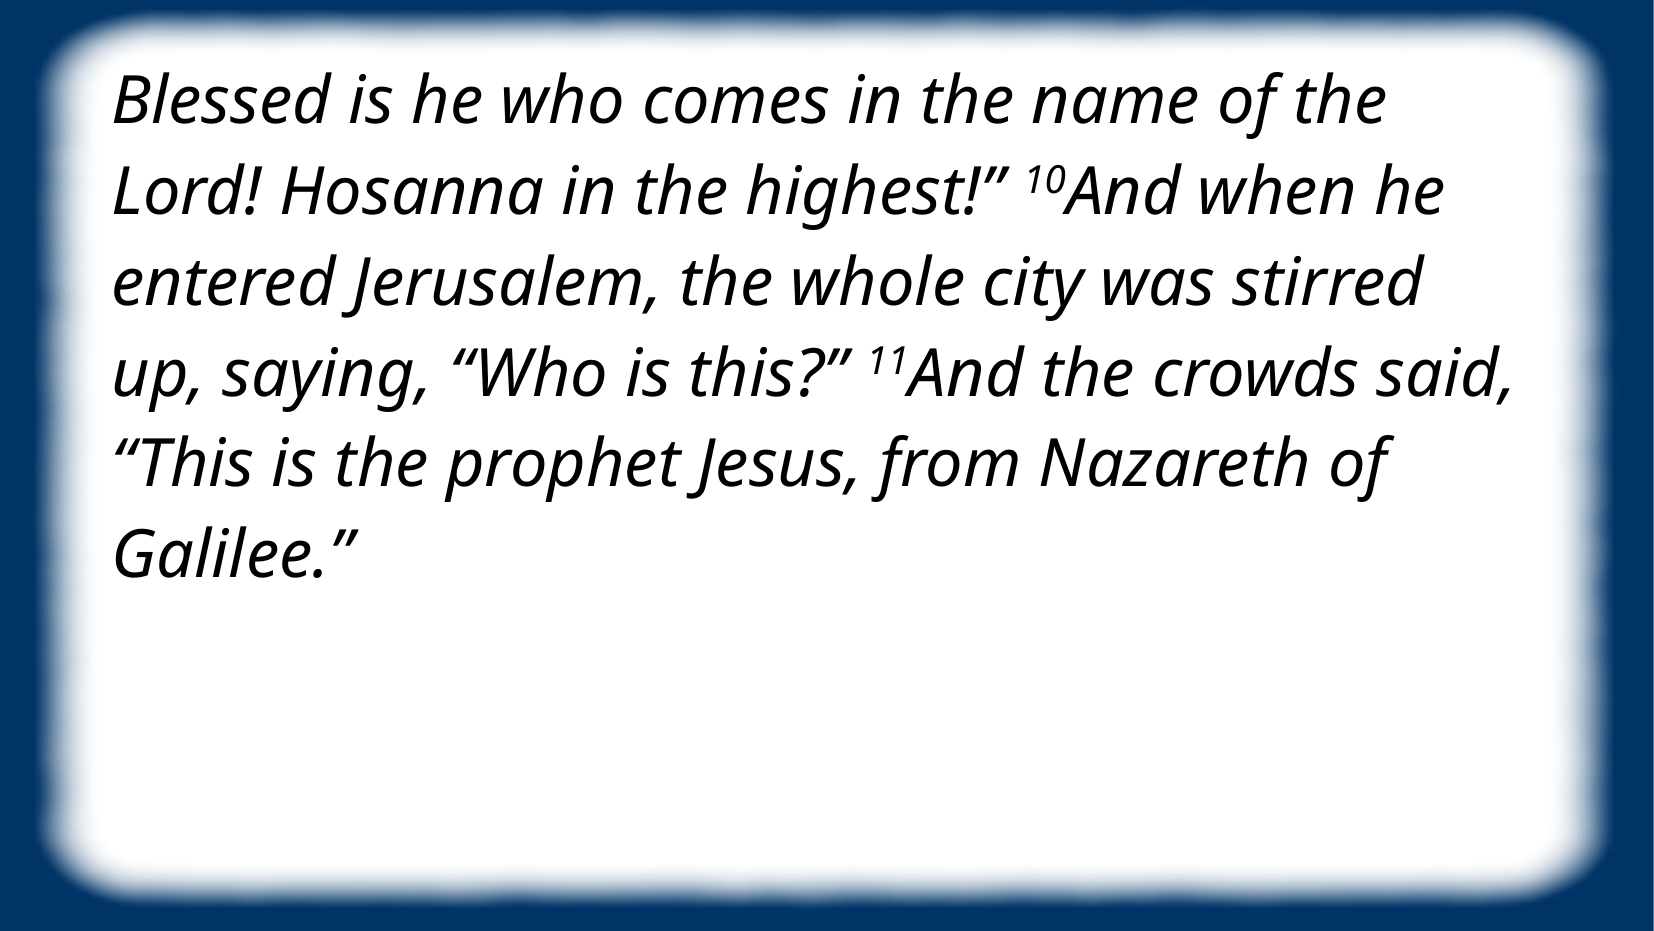

Blessed is he who comes in the name of the Lord! Hosanna in the highest!” 10And when he entered Jerusalem, the whole city was stirred up, saying, “Who is this?” 11And the crowds said, “This is the prophet Jesus, from Nazareth of Galilee.”